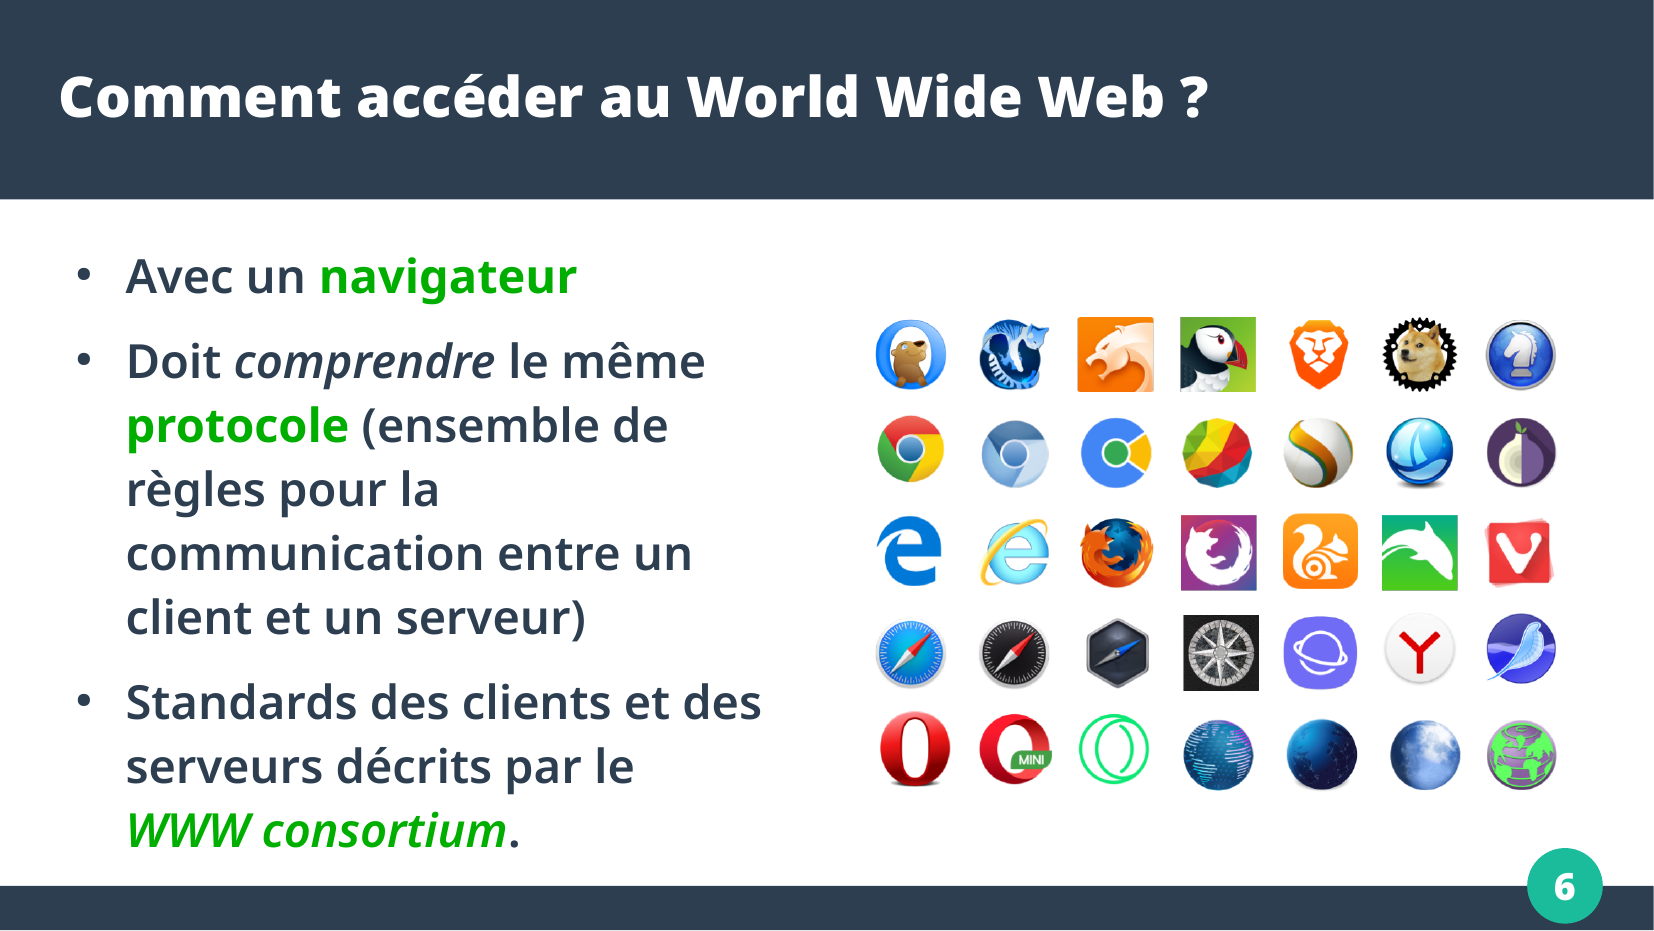

# Comment accéder au World Wide Web ?
Avec un navigateur
Doit comprendre le même protocole (ensemble de règles pour la communication entre un client et un serveur)
Standards des clients et des serveurs décrits par le WWW consortium.